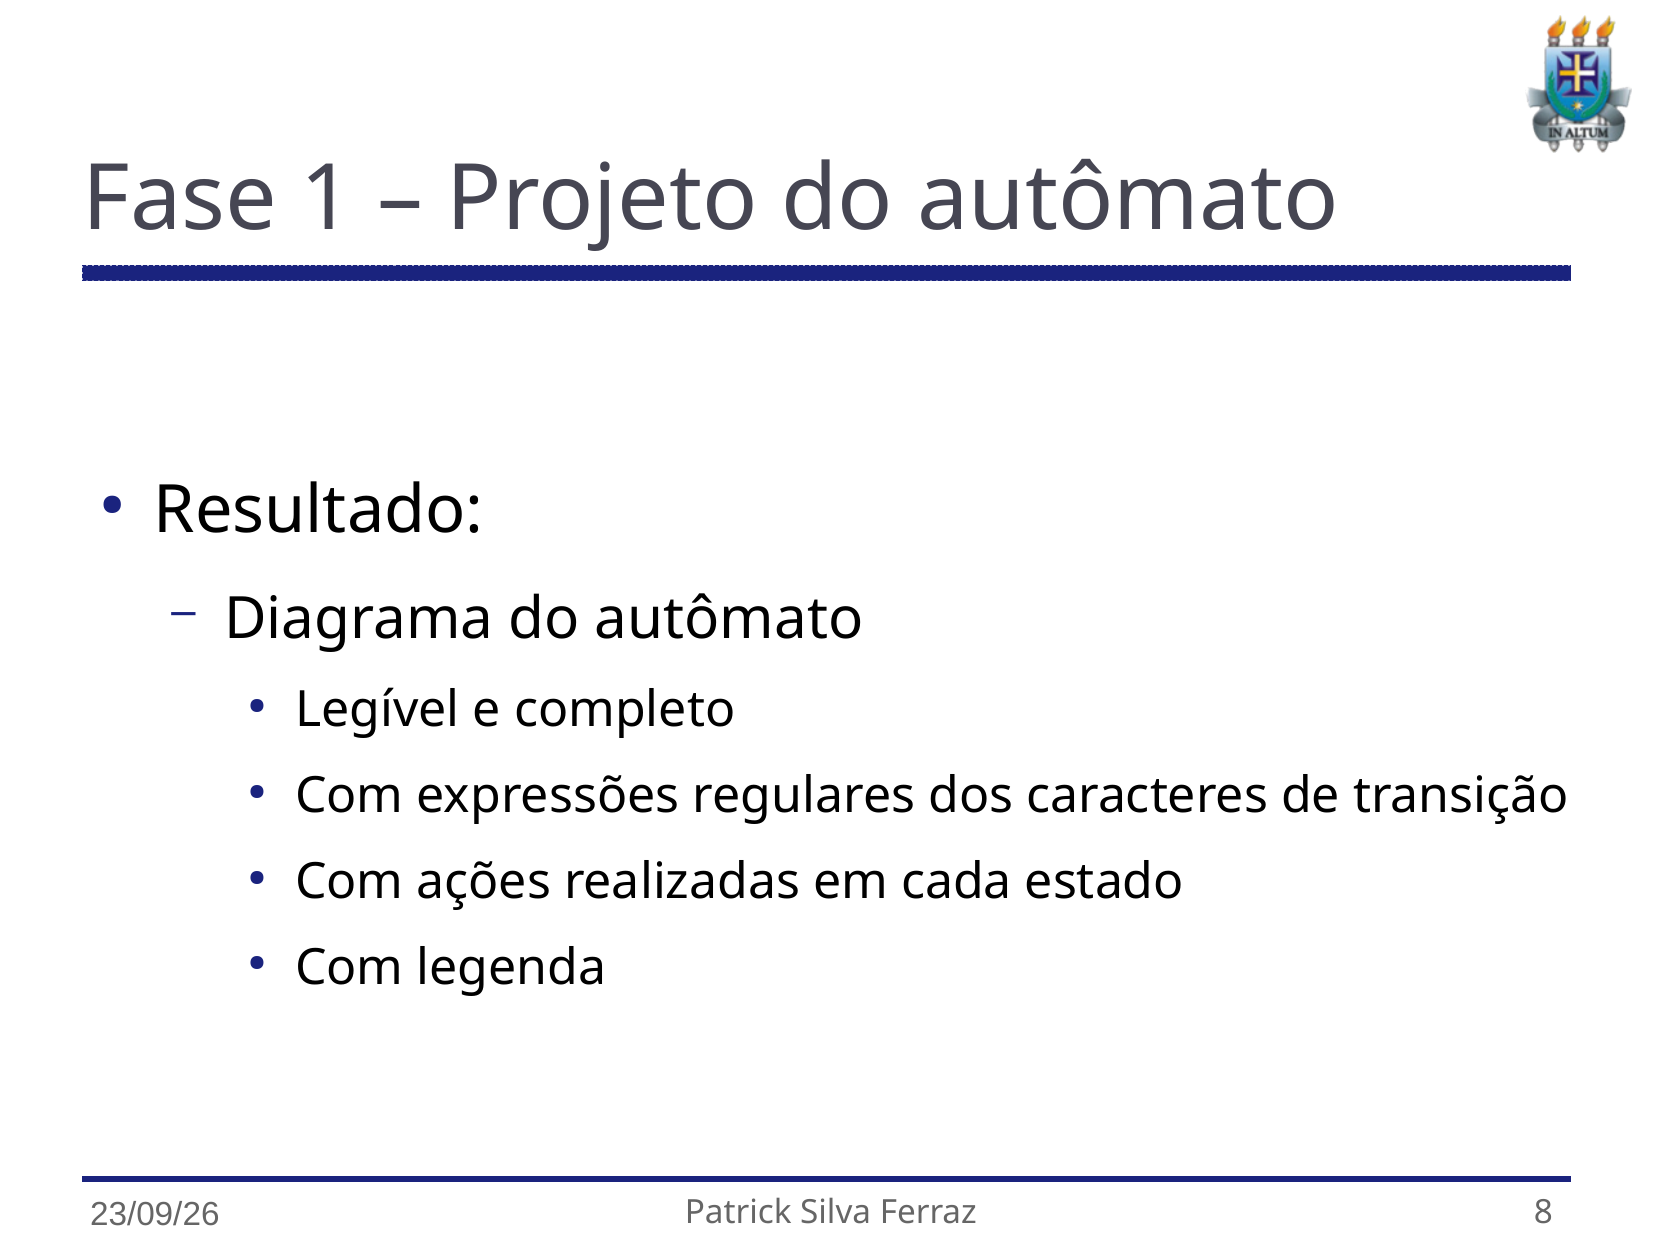

# Fase 1 – Projeto do autômato
Resultado:
Diagrama do autômato
Legível e completo
Com expressões regulares dos caracteres de transição
Com ações realizadas em cada estado
Com legenda